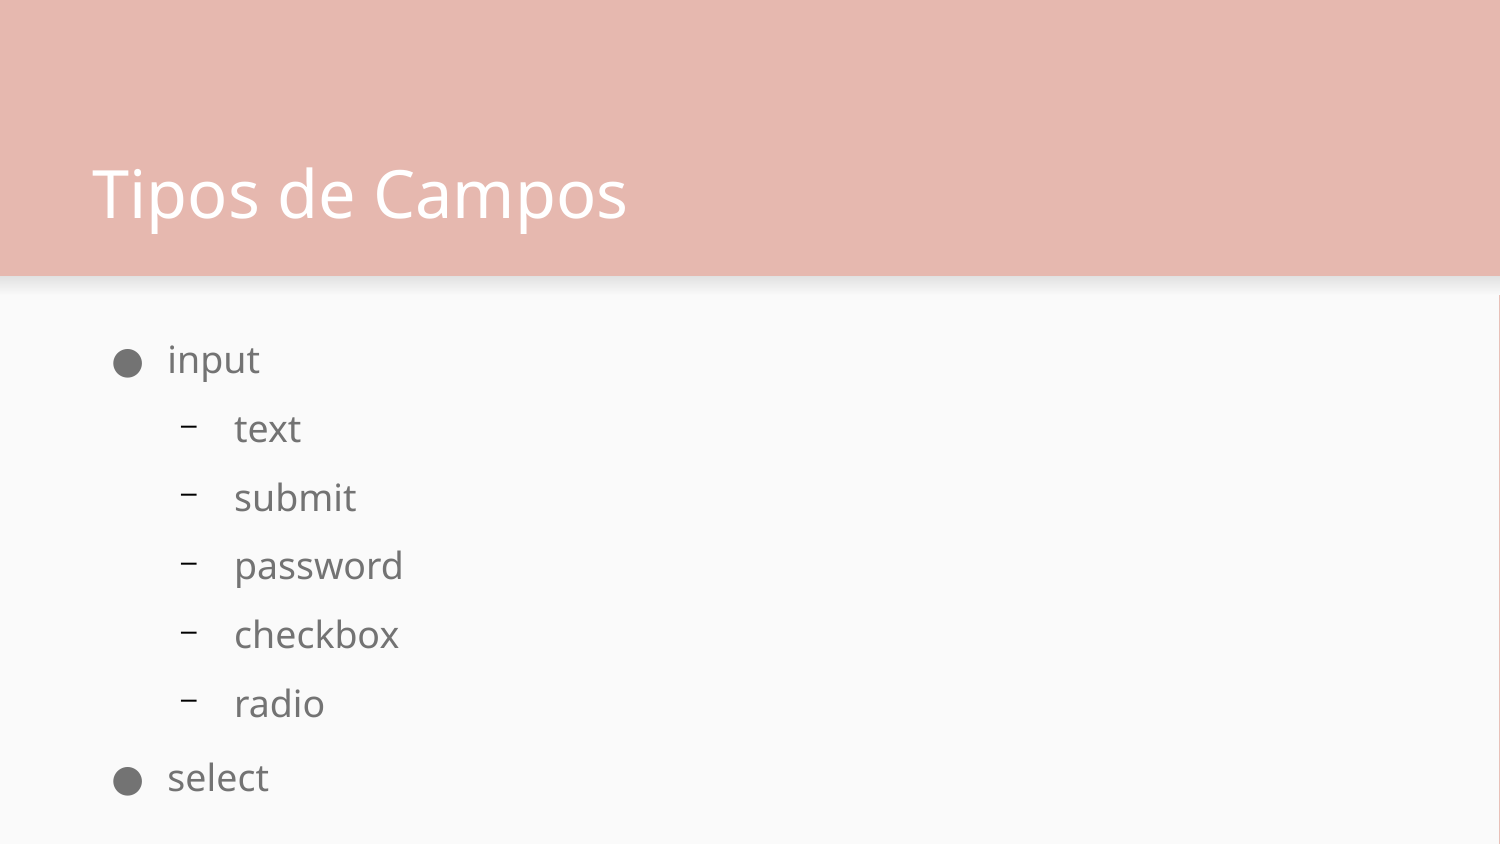

# Tipos de Campos
input
text
submit
password
checkbox
radio
select